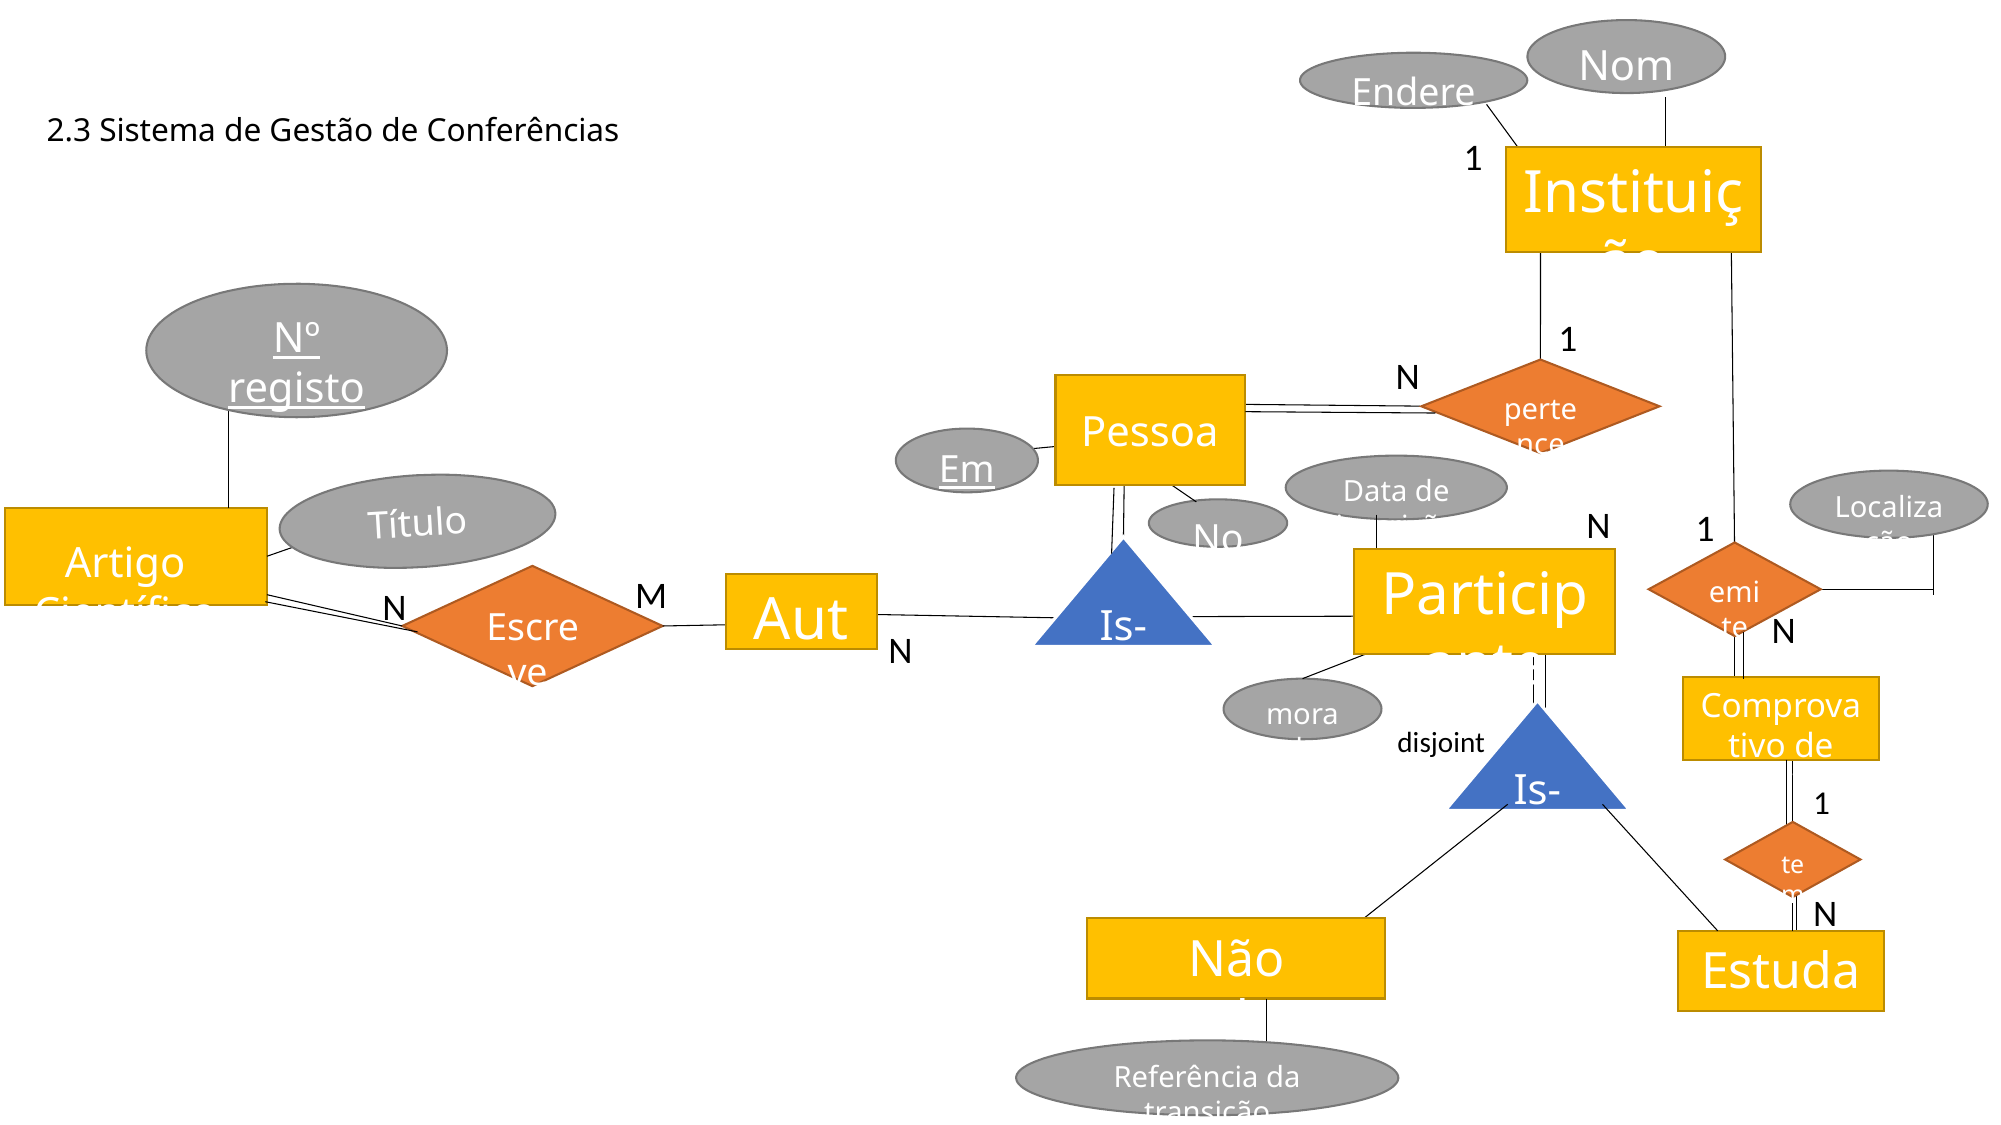

Nome
Endereço
# 2.3 Sistema de Gestão de Conferências
1
Instituição
Nº registo
1
N
pertence
Pessoa
Email
Data de inscrição
Localização eletrónica
Título
N
1
Nome
Artigo Científico
Is-a
emite
Participante
M
Escreve
Autor
N
N
N
Comprovativo de inscrição
morada
Is-a
disjoint
1
tem
N
Não Estudante
Estudante
Referência da transição bancária